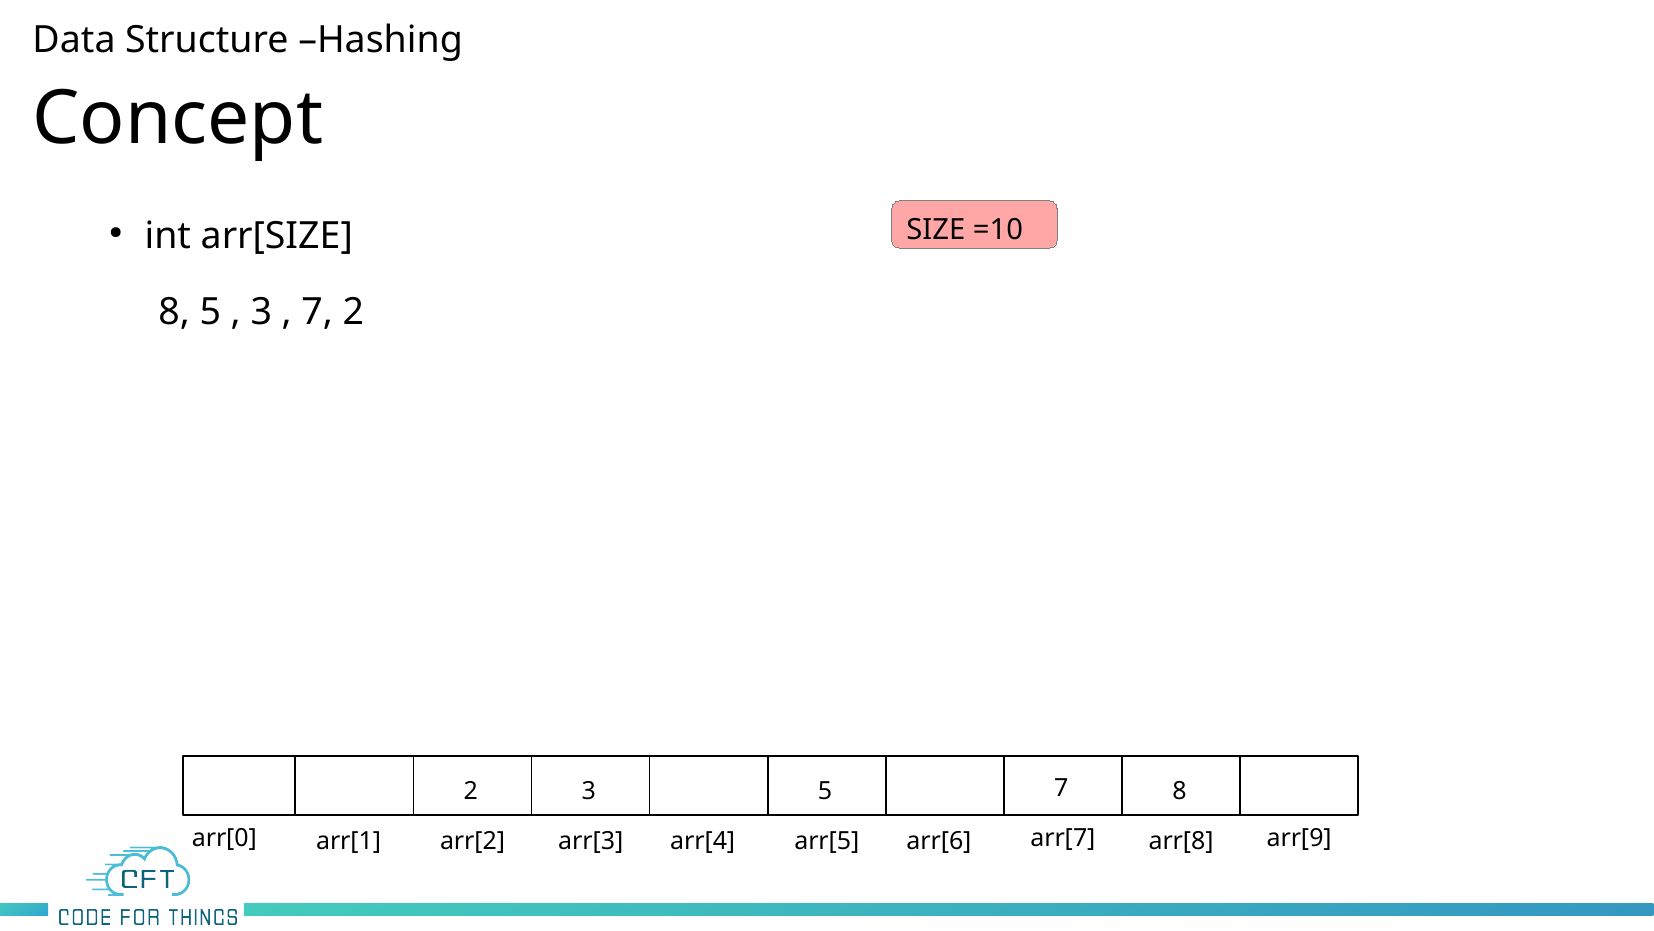

# Data Structure –Hashing Concept
SIZE =10
int arr[SIZE]
 8, 5 , 3 , 7, 2
7
2
3
5
8
arr[0]
arr[7]
arr[9]
arr[1]
arr[2]
arr[3]
arr[4]
arr[5]
arr[6]
arr[8]